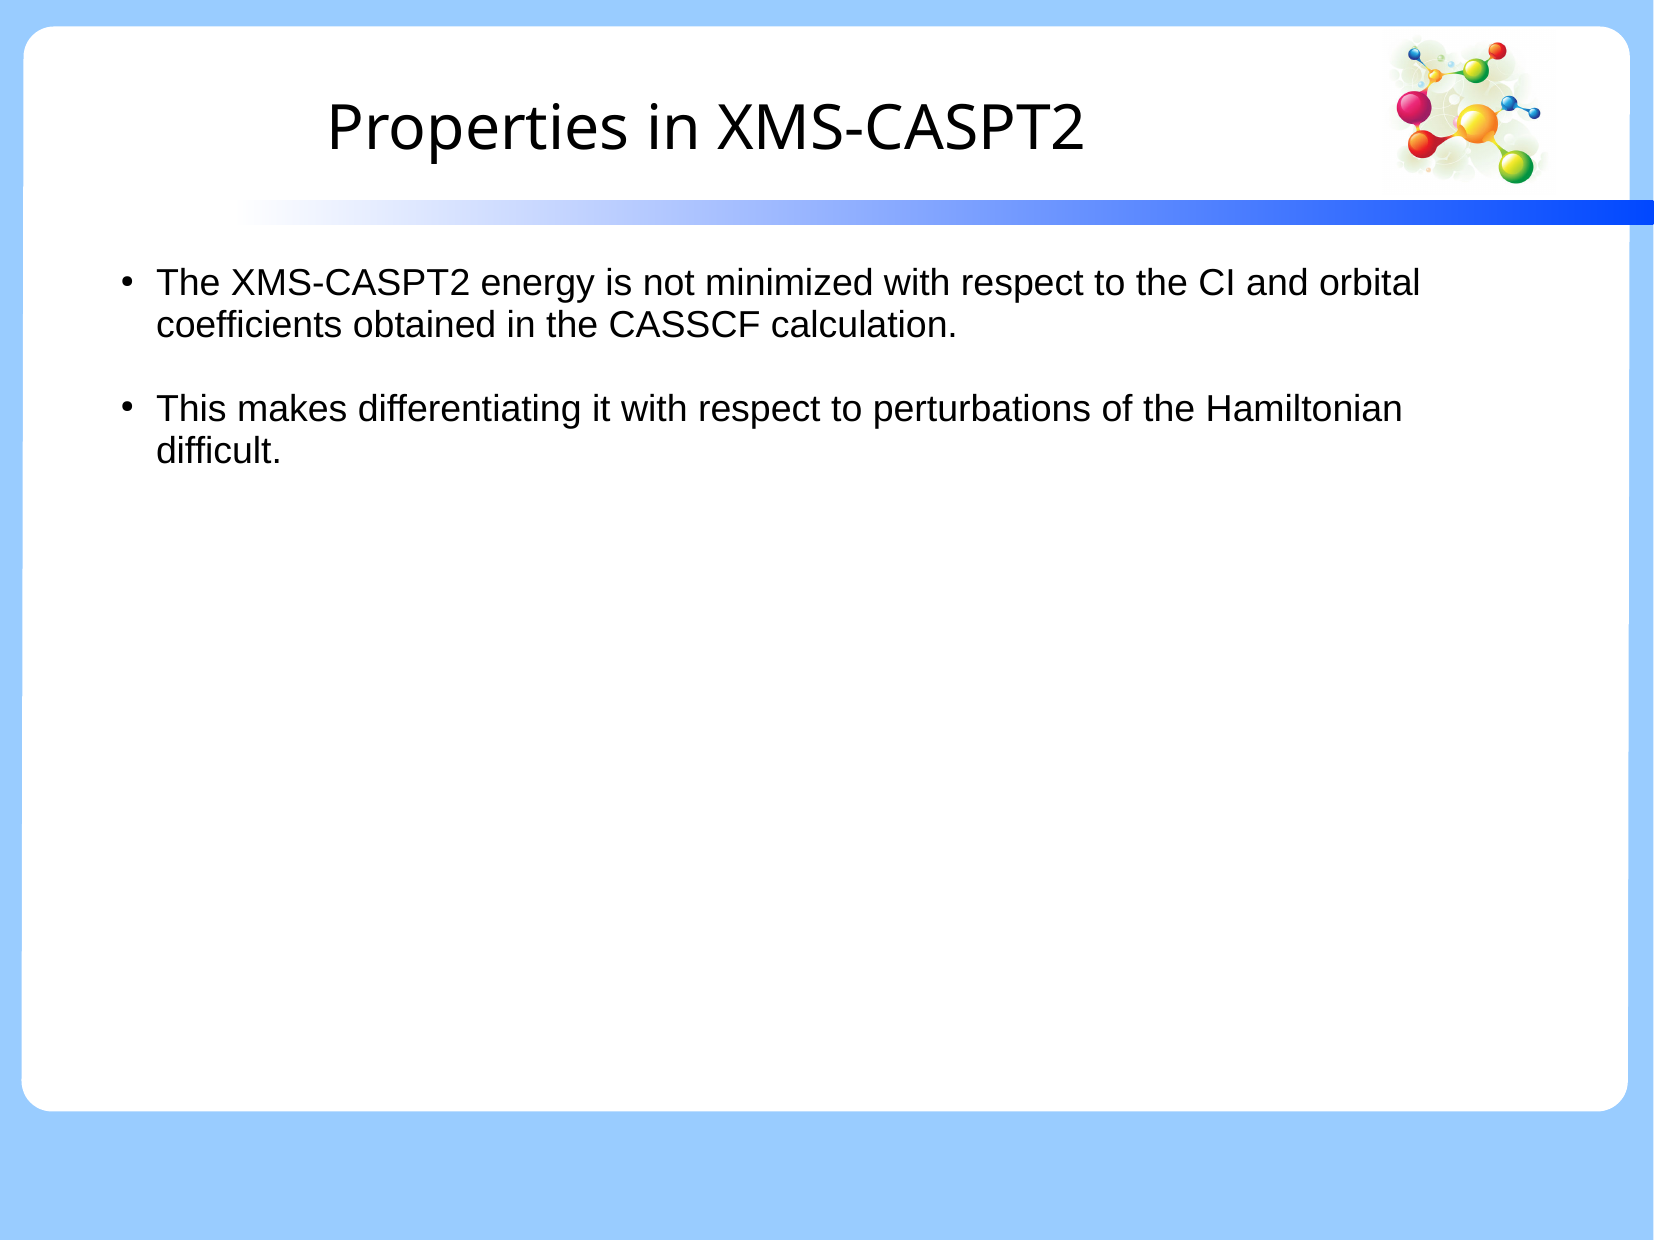

# Properties in XMS-CASPT2
The XMS-CASPT2 energy is not minimized with respect to the CI and orbital coefficients obtained in the CASSCF calculation.
This makes differentiating it with respect to perturbations of the Hamiltonian difficult.